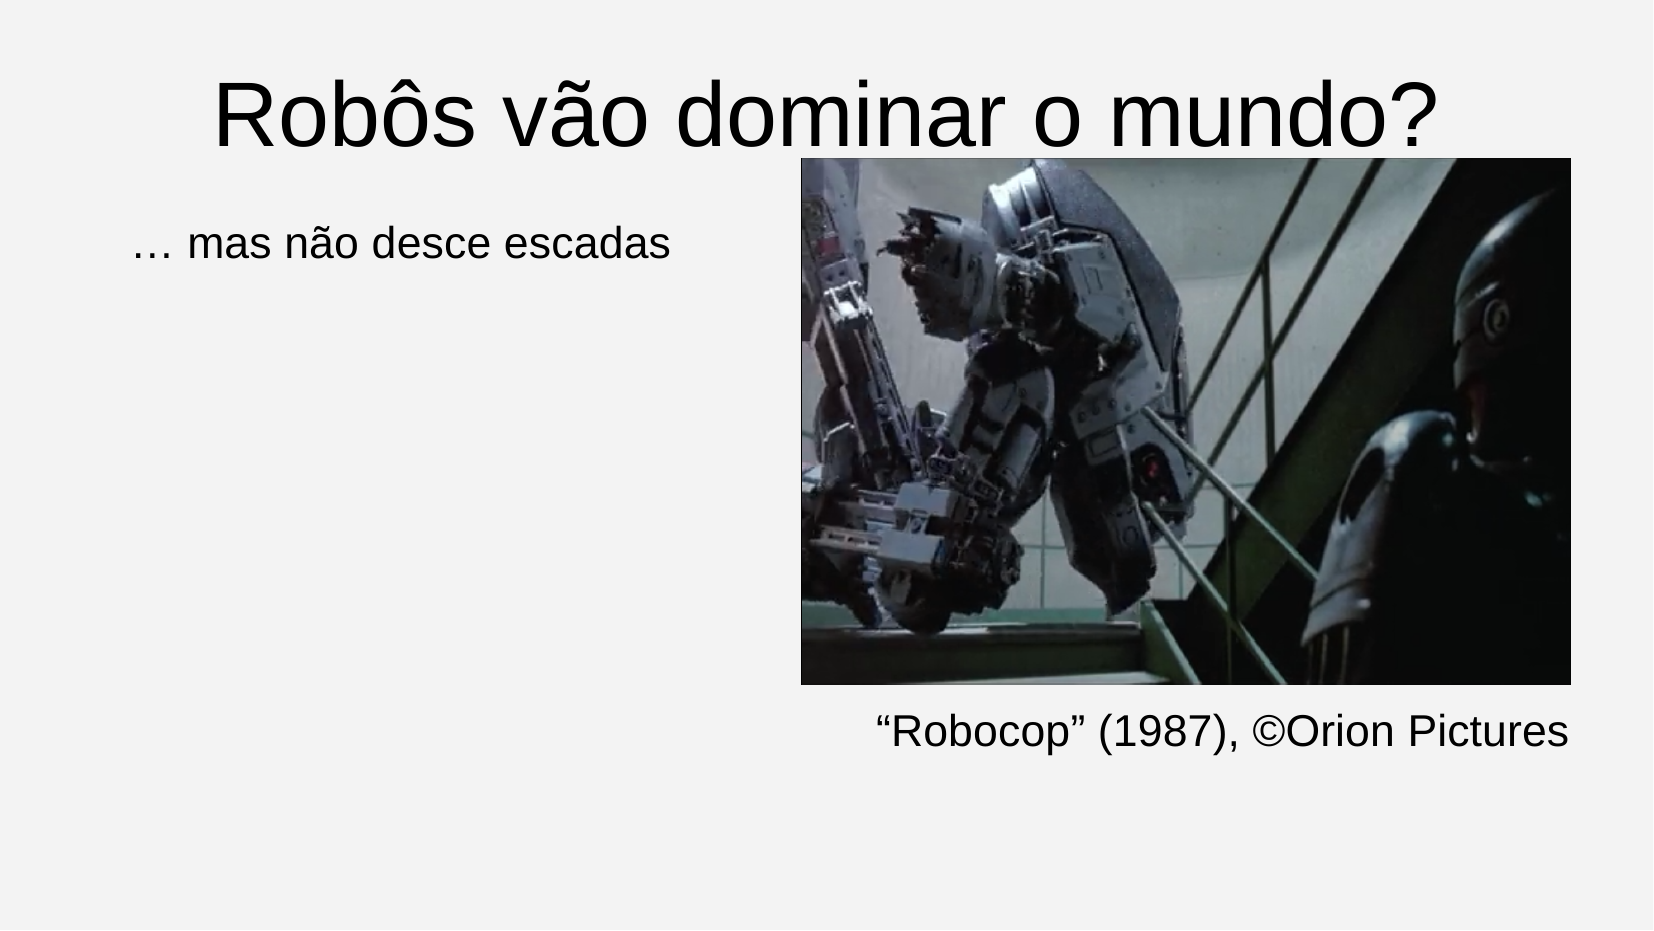

# Robôs vão dominar o mundo?
… mas não desce escadas
“Robocop” (1987), ©Orion Pictures